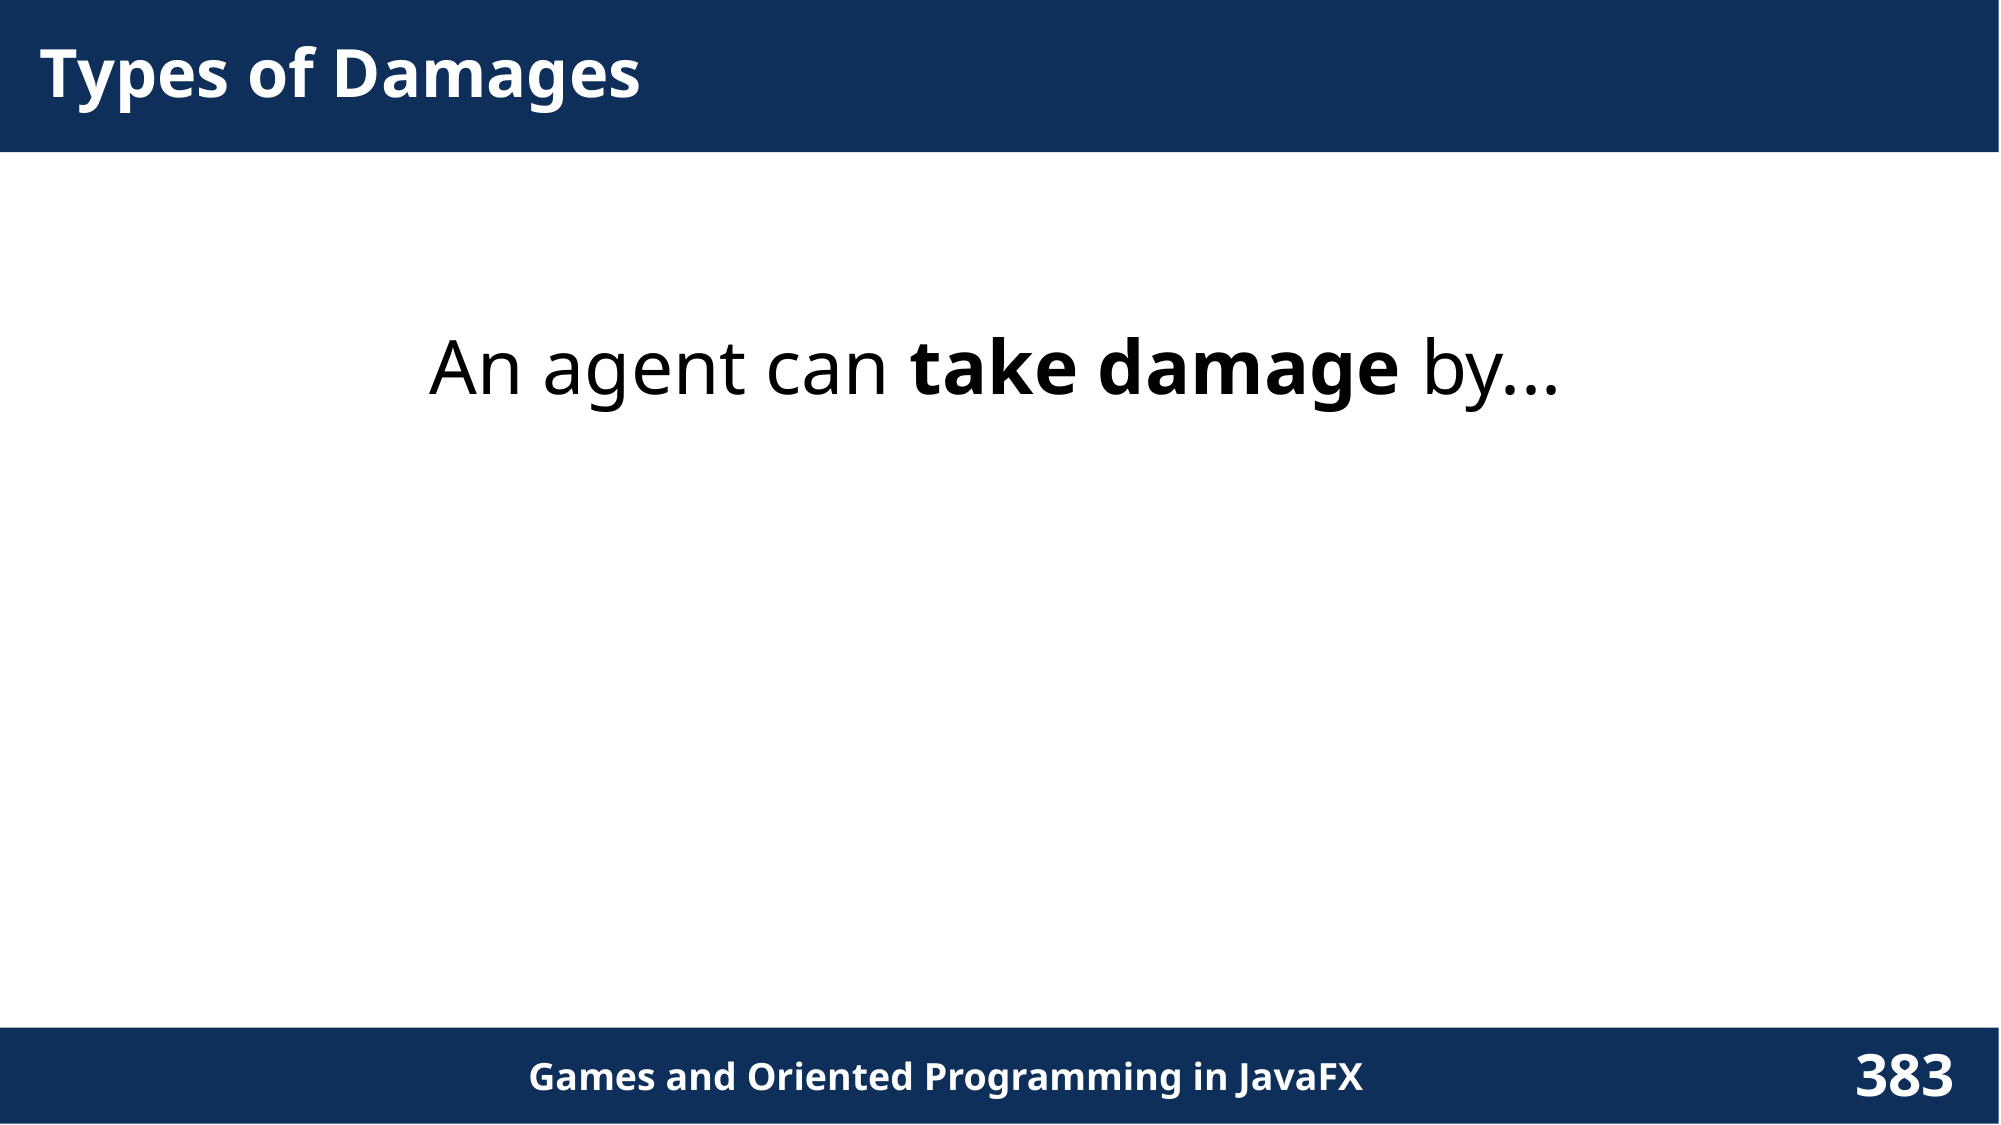

Types of Damages
An agent can take damage by...